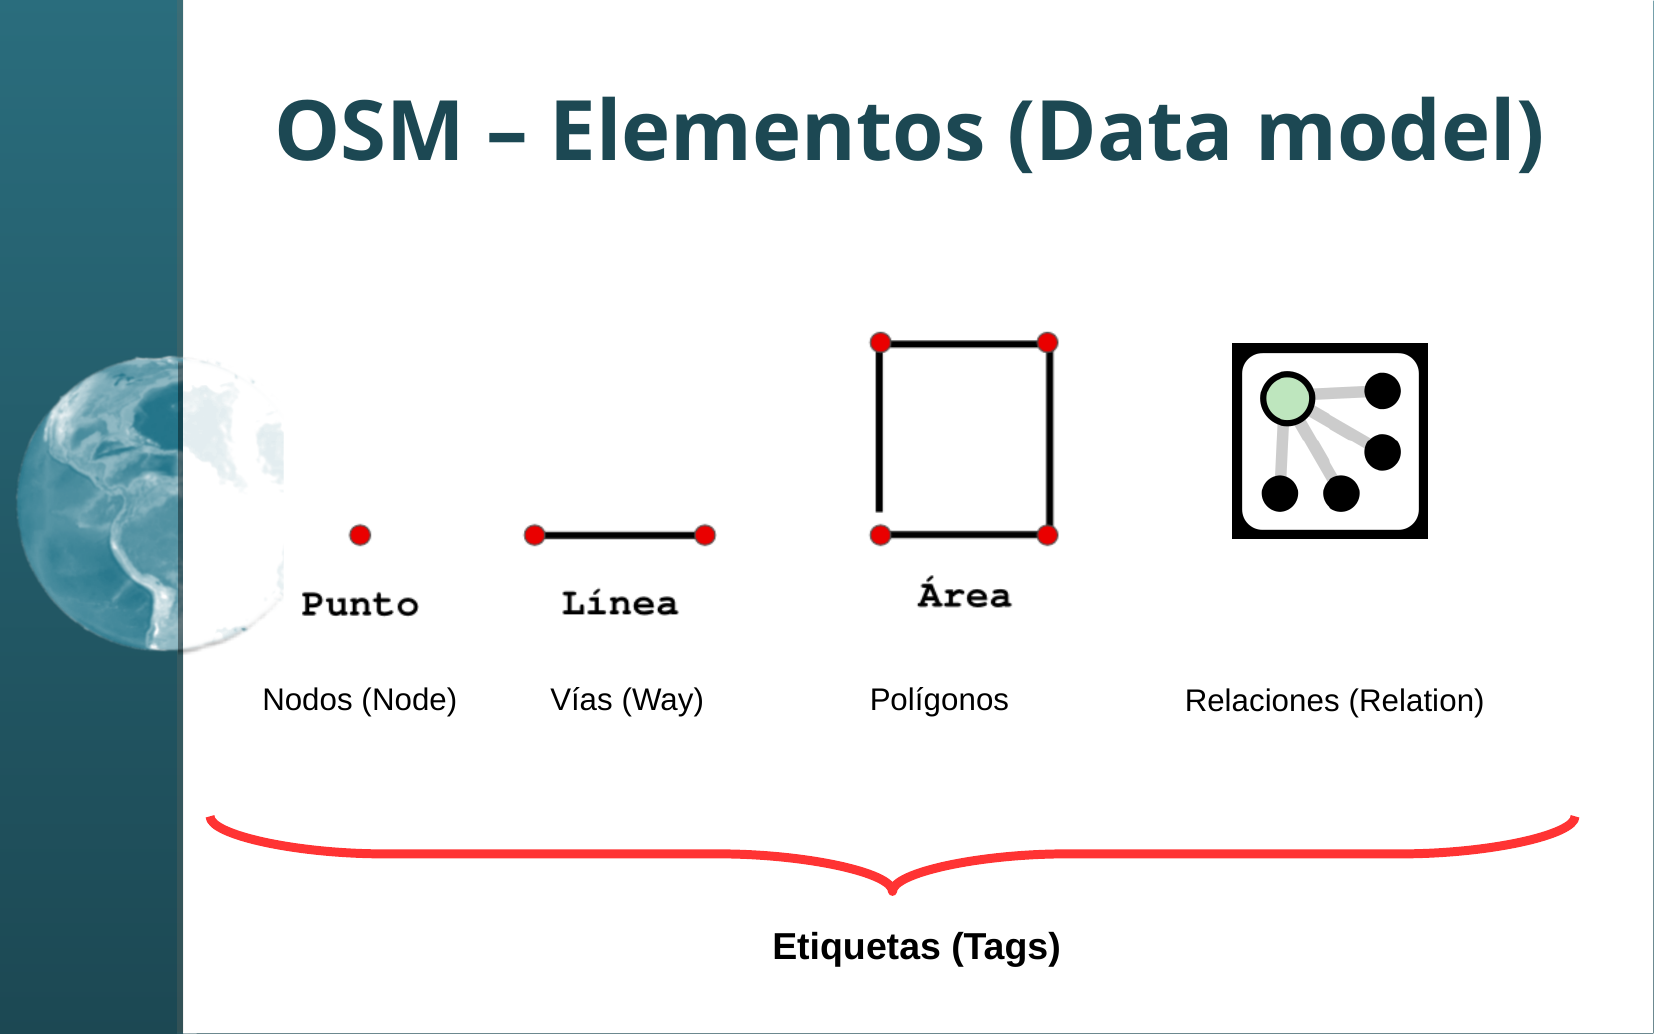

# OSM – Elementos (Data model)
Nodos (Node)
Vías (Way)
Polígonos
Relaciones (Relation)
Etiquetas (Tags)